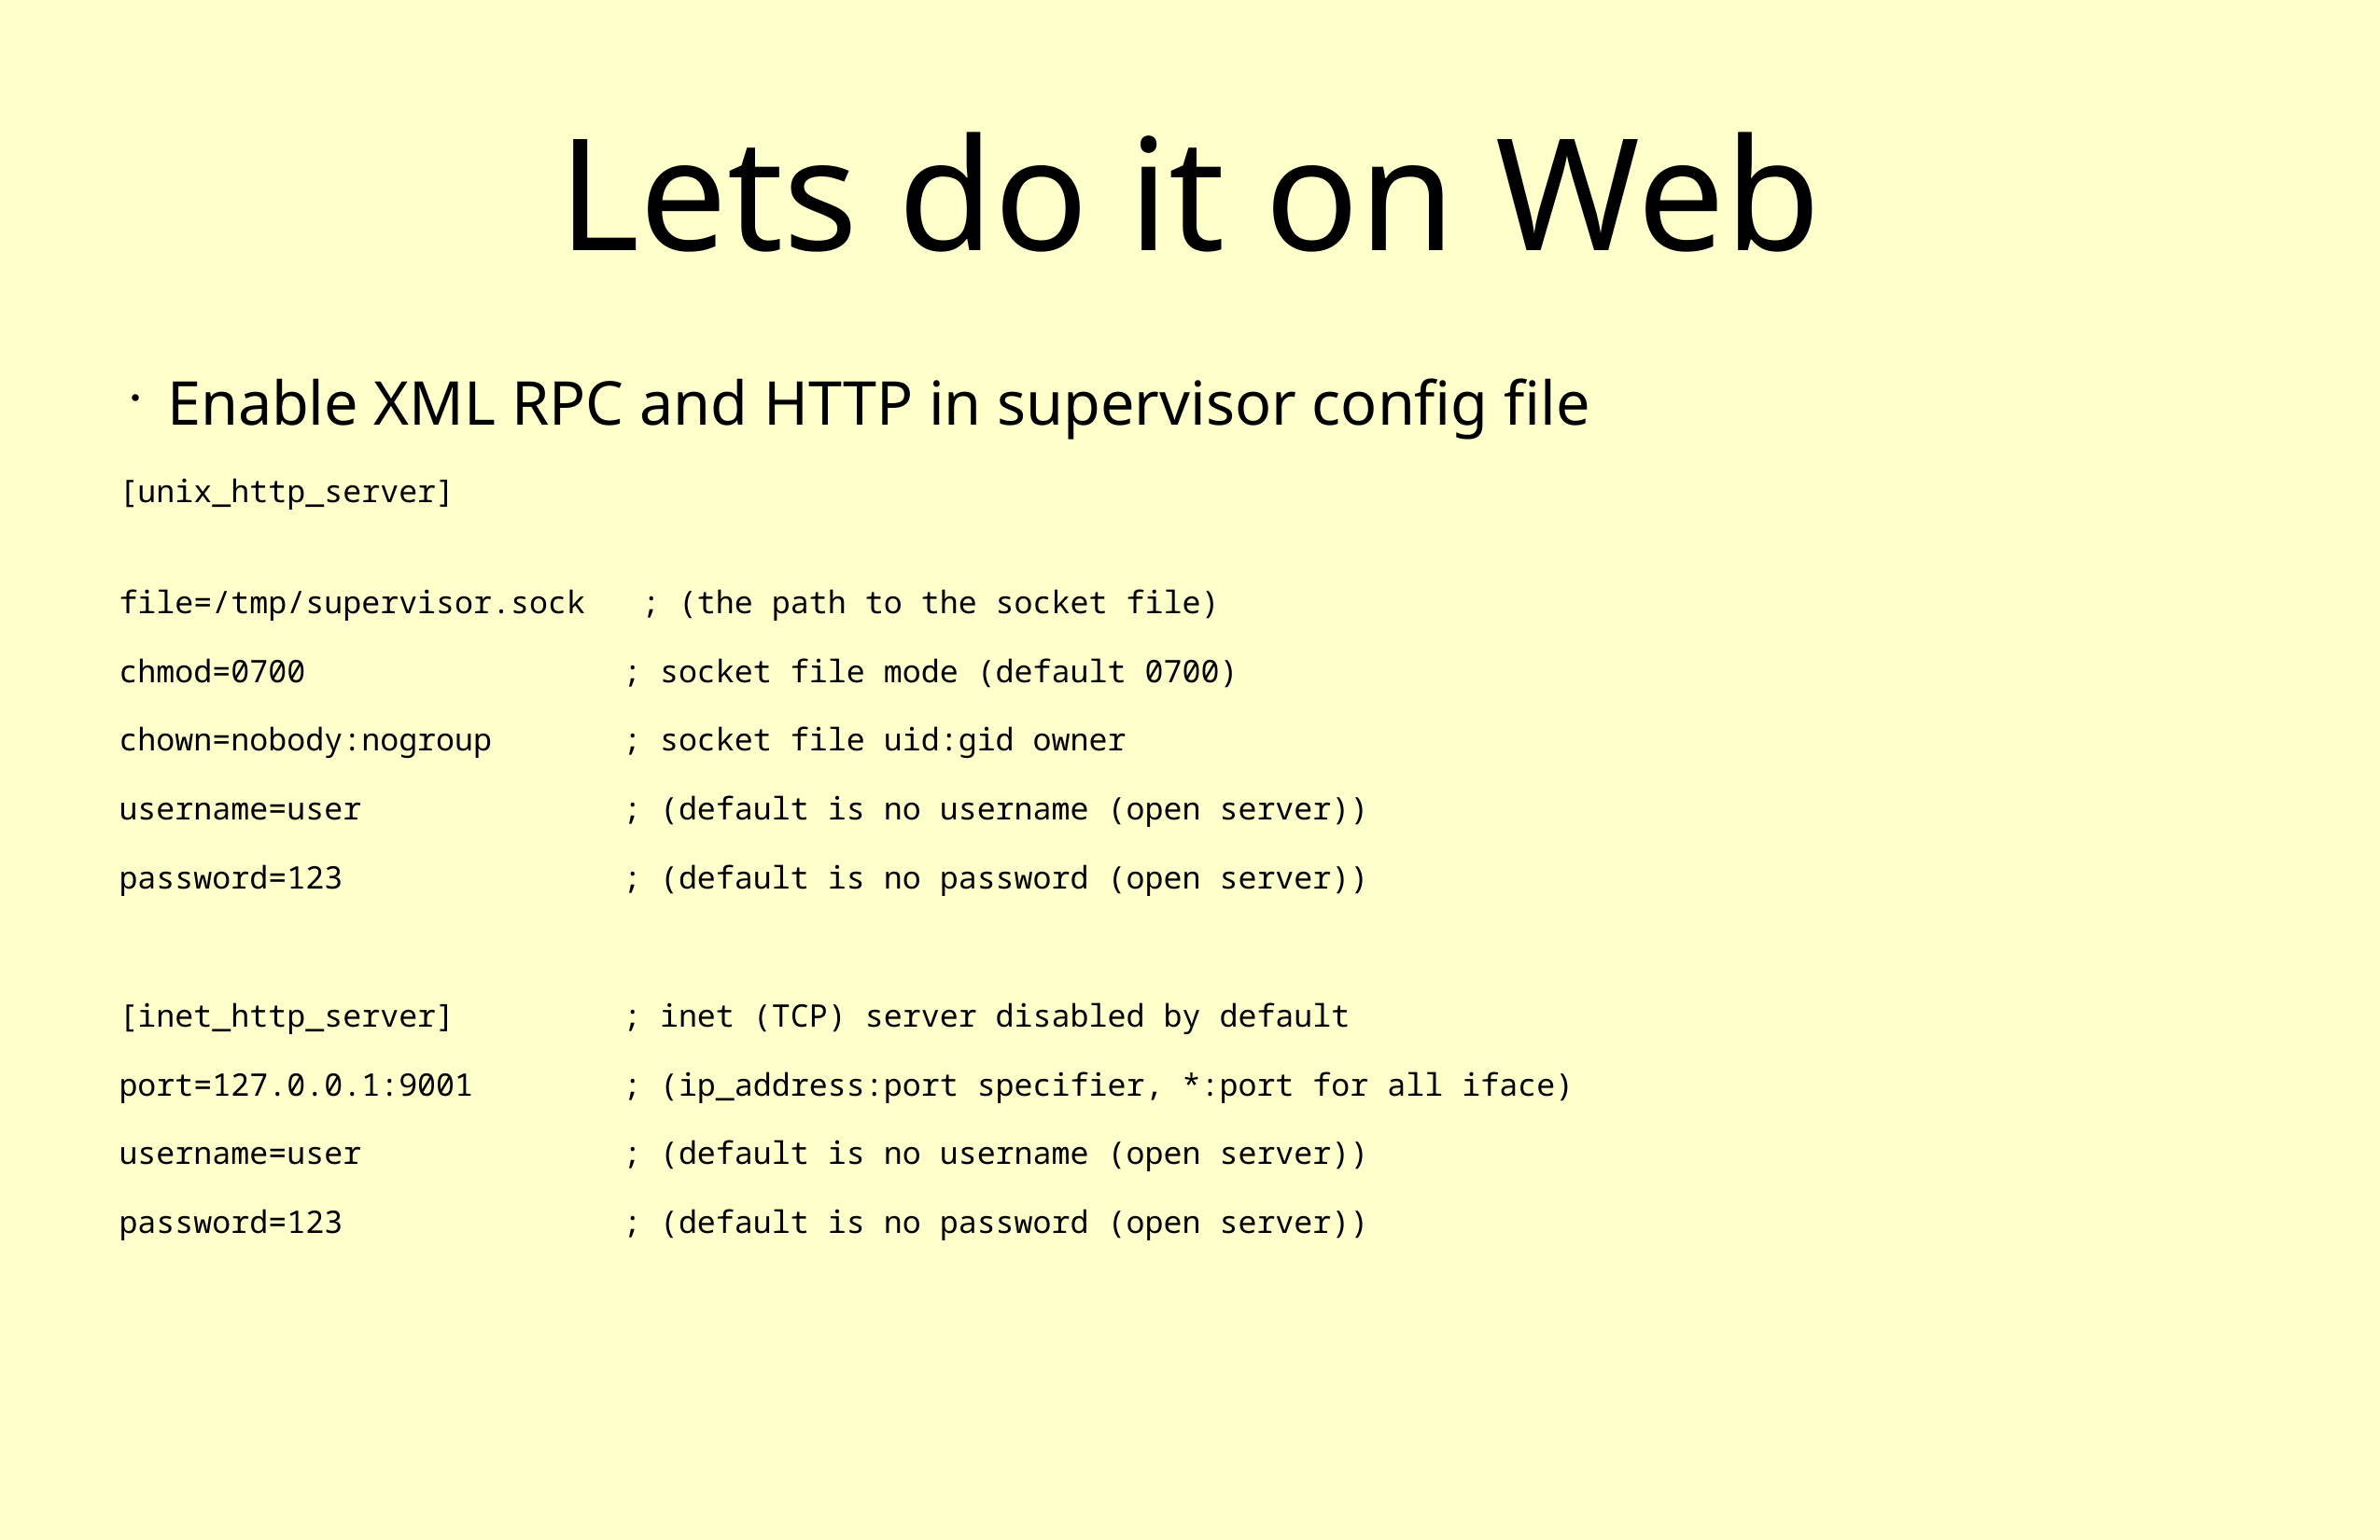

# Lets do it on Web
Enable XML RPC and HTTP in supervisor config file
[unix_http_server]
file=/tmp/supervisor.sock ; (the path to the socket file)
chmod=0700 ; socket file mode (default 0700)
chown=nobody:nogroup ; socket file uid:gid owner
username=user ; (default is no username (open server))
password=123 ; (default is no password (open server))
[inet_http_server] ; inet (TCP) server disabled by default
port=127.0.0.1:9001 ; (ip_address:port specifier, *:port for all iface)
username=user ; (default is no username (open server))
password=123 ; (default is no password (open server))